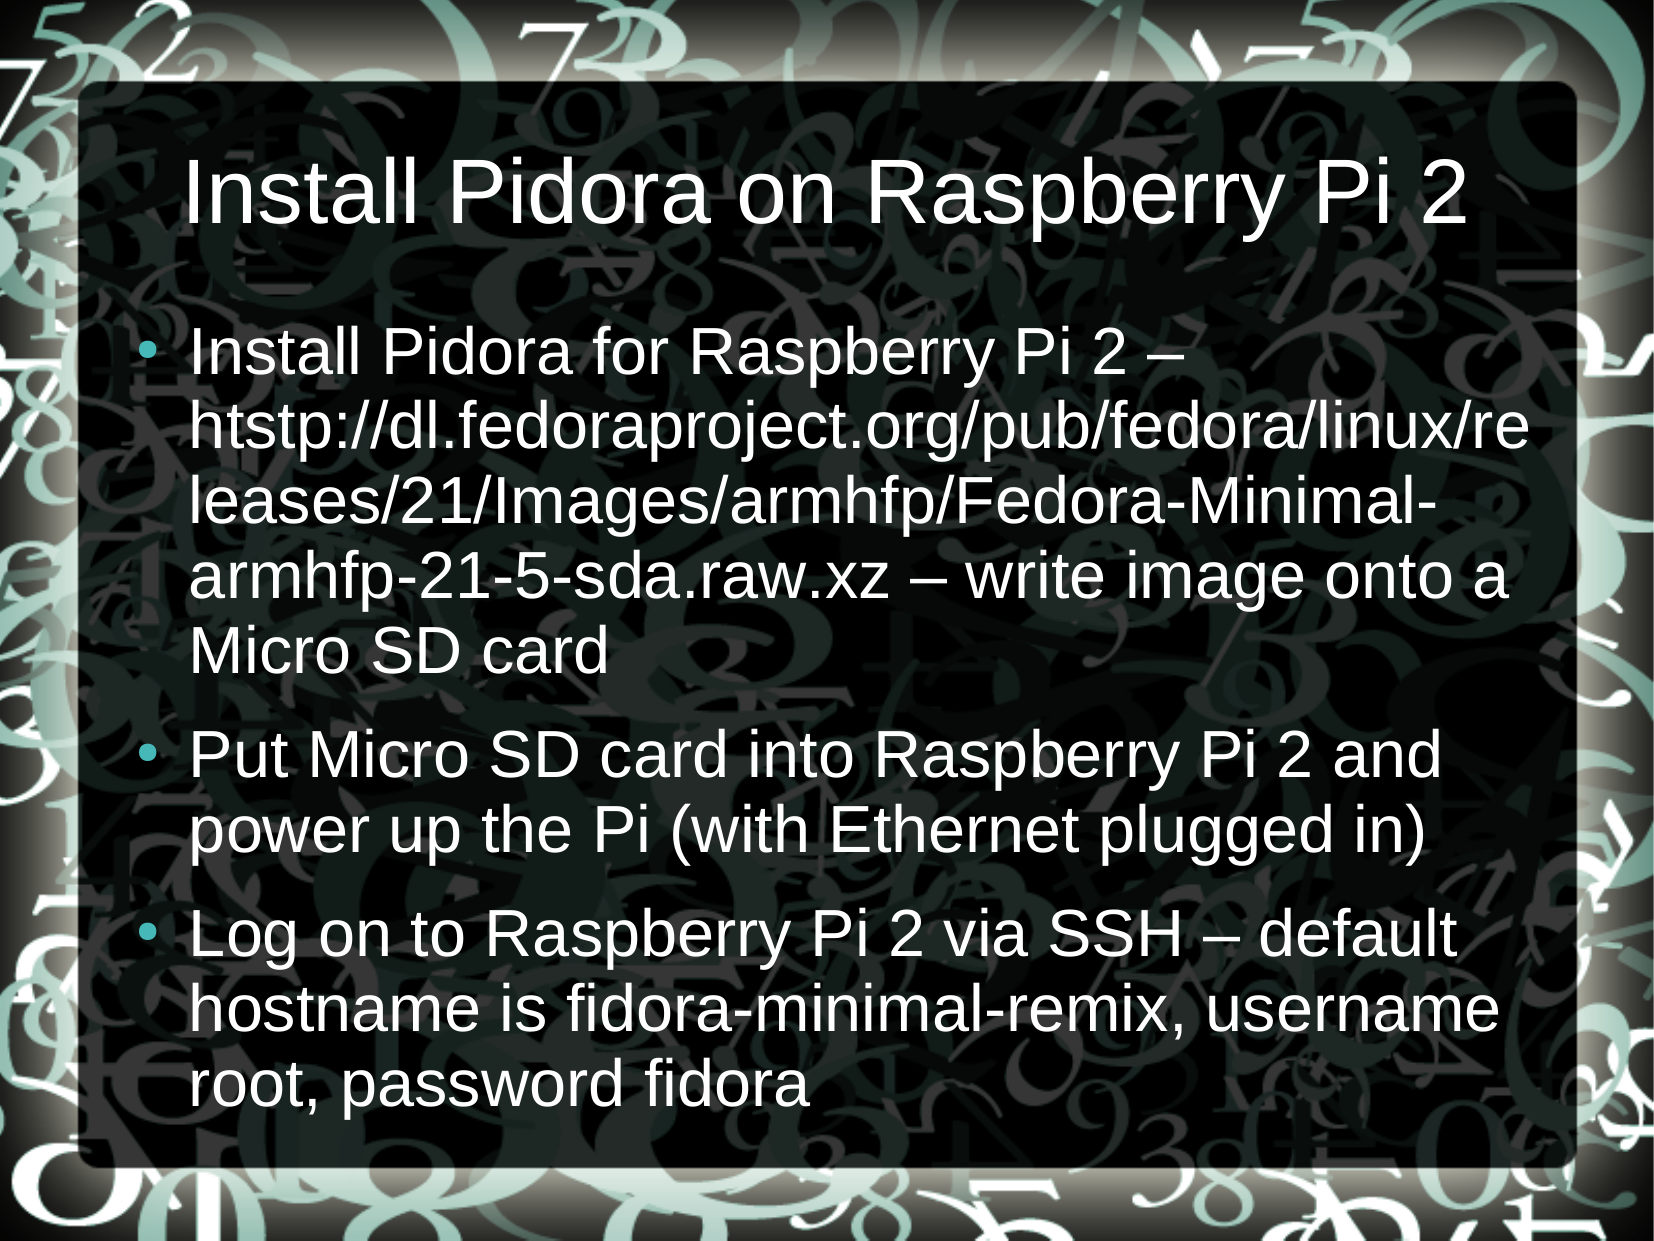

# Install Pidora on Raspberry Pi 2
Install Pidora for Raspberry Pi 2 – htstp://dl.fedoraproject.org/pub/fedora/linux/releases/21/Images/armhfp/Fedora-Minimal-armhfp-21-5-sda.raw.xz – write image onto a Micro SD card
Put Micro SD card into Raspberry Pi 2 and power up the Pi (with Ethernet plugged in)
Log on to Raspberry Pi 2 via SSH – default hostname is fidora-minimal-remix, username root, password fidora